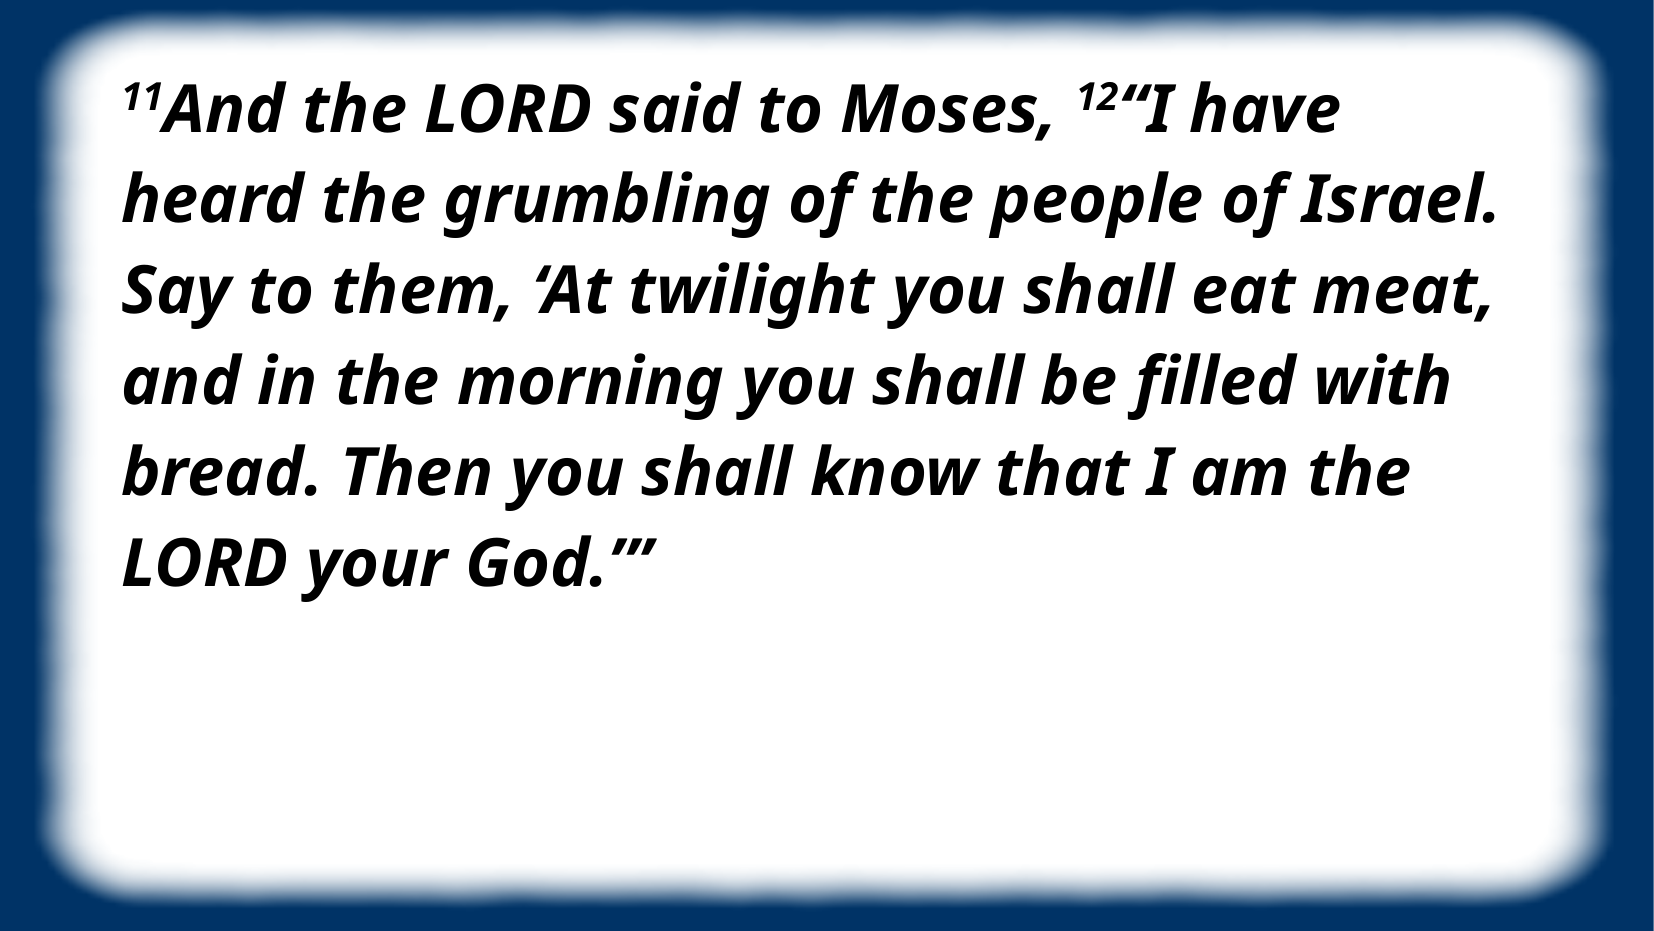

11And the LORD said to Moses, 12“I have heard the grumbling of the people of Israel. Say to them, ‘At twilight you shall eat meat, and in the morning you shall be filled with bread. Then you shall know that I am the LORD your God.’”